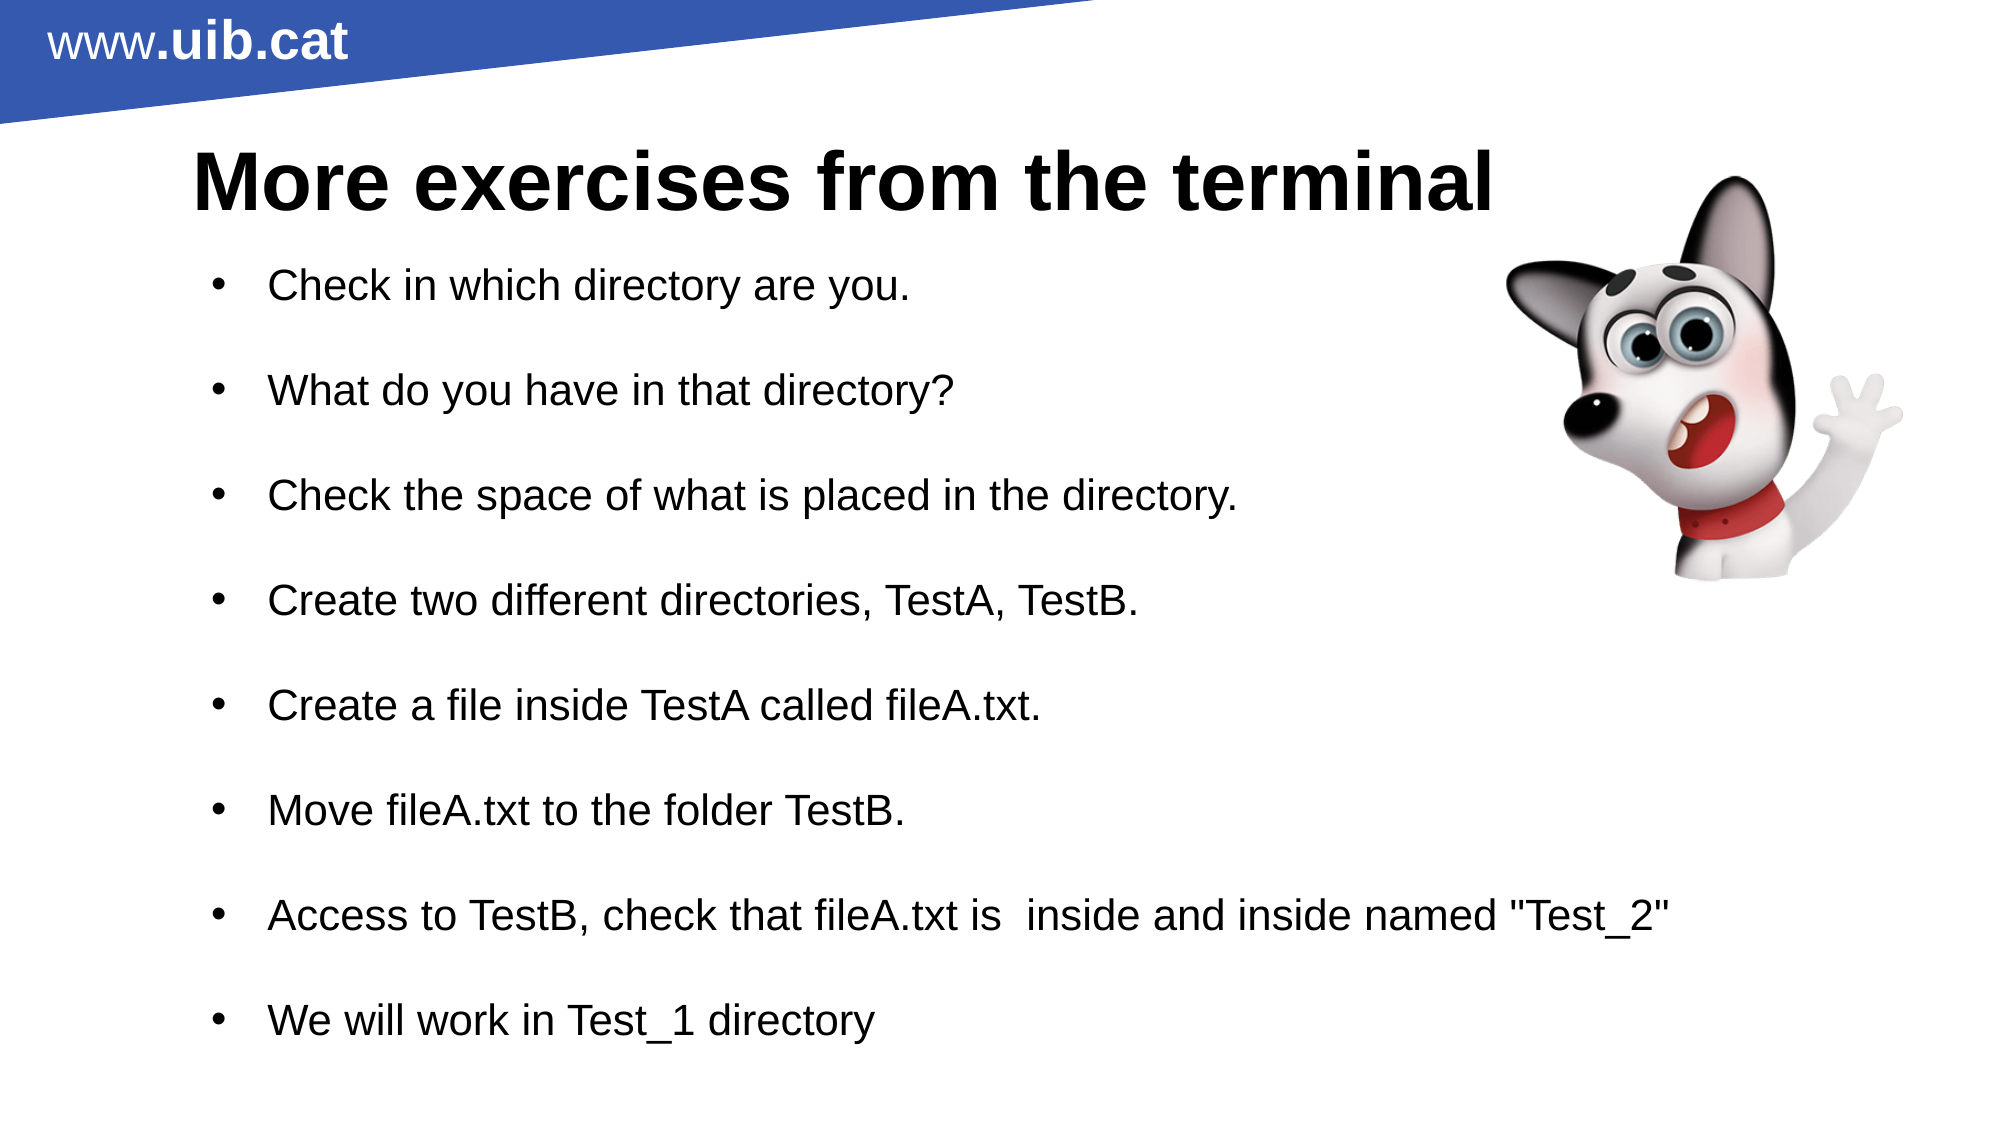

More exercises from the terminal
Check in which directory are you.
What do you have in that directory?
Check the space of what is placed in the directory.
Create two different directories, TestA, TestB.
Create a file inside TestA called fileA.txt.
Move fileA.txt to the folder TestB.
Access to TestB, check that fileA.txt is  inside and inside named "Test_2"
We will work in Test_1 directory